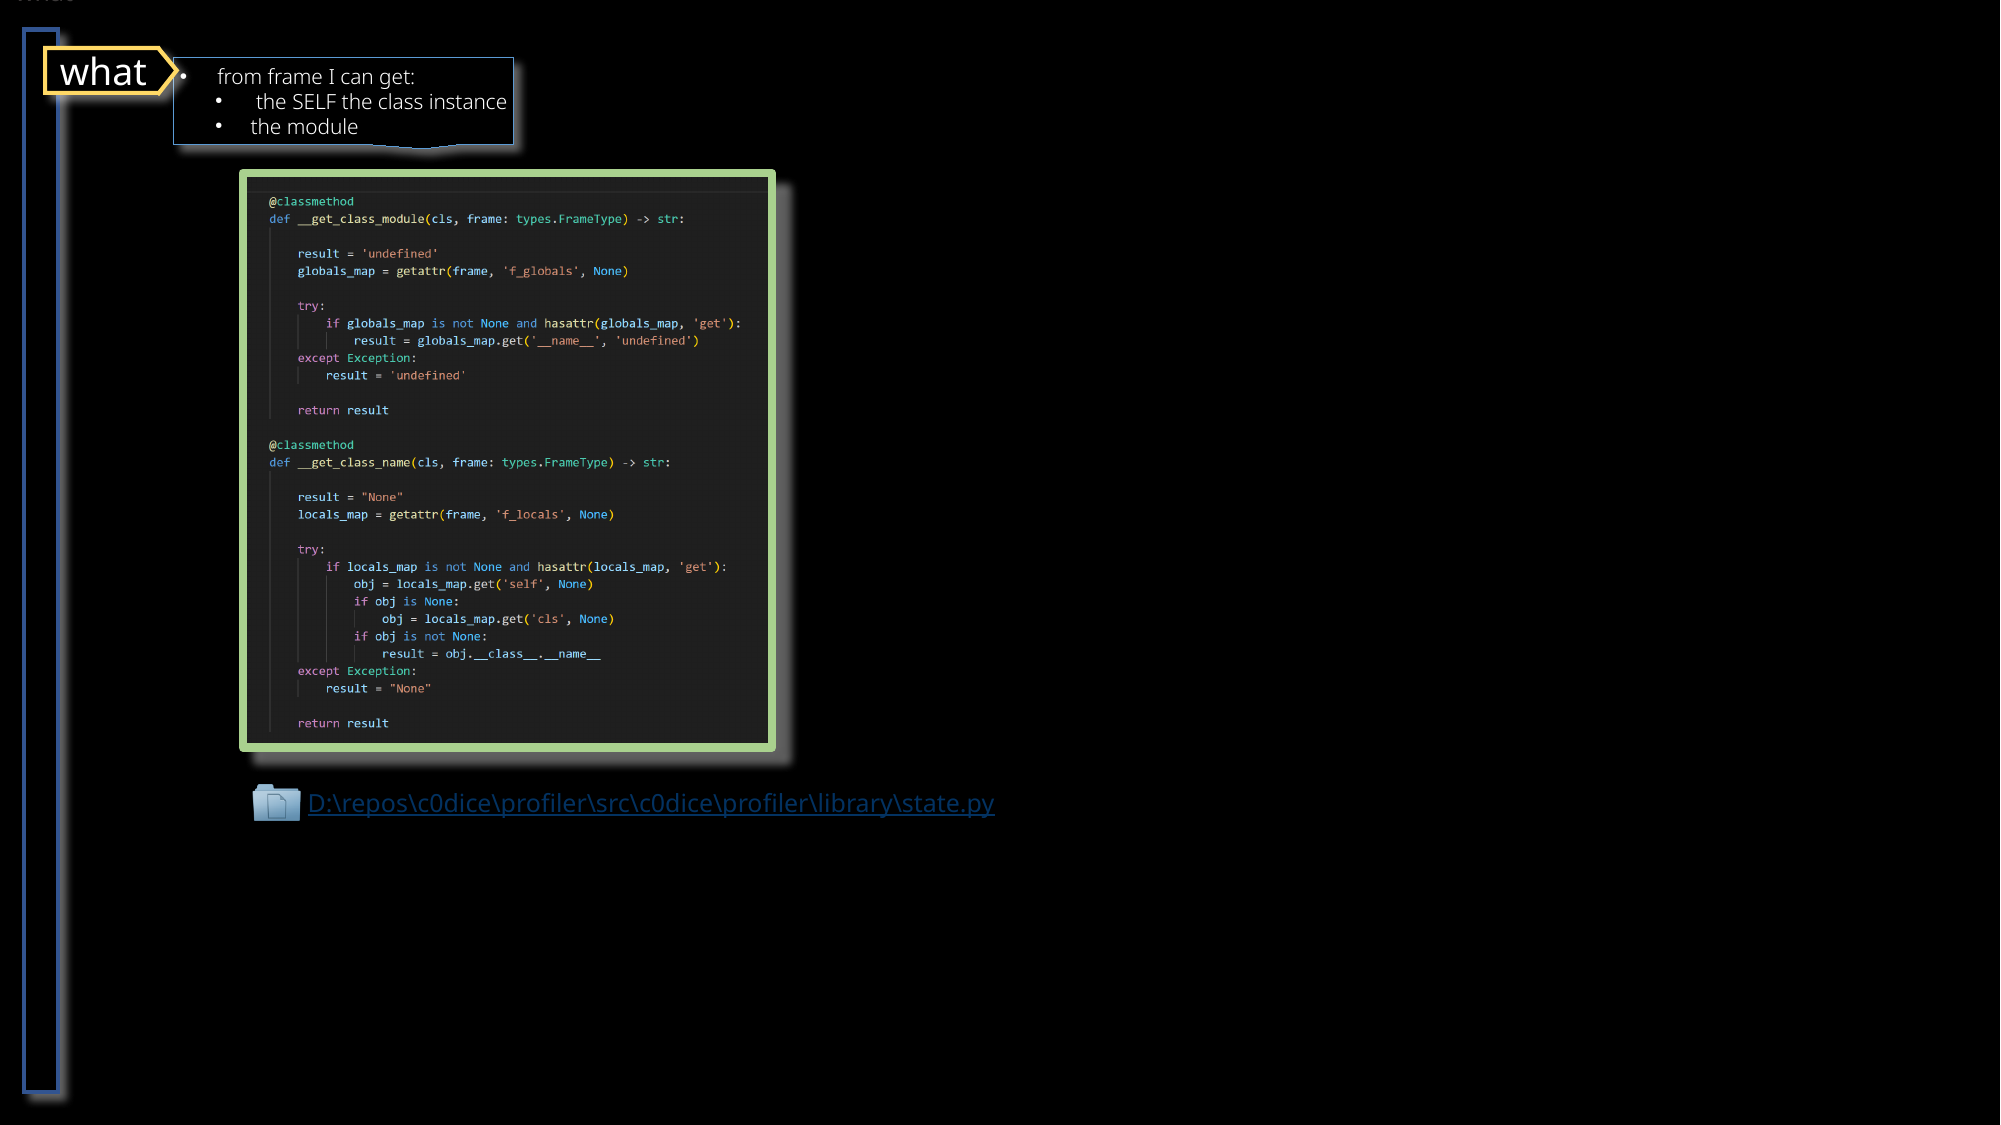

# 2. what
what
from frame I can get:
 the SELF the class instance
the module
D:\repos\c0dice\profiler\src\c0dice\profiler\library\state.py